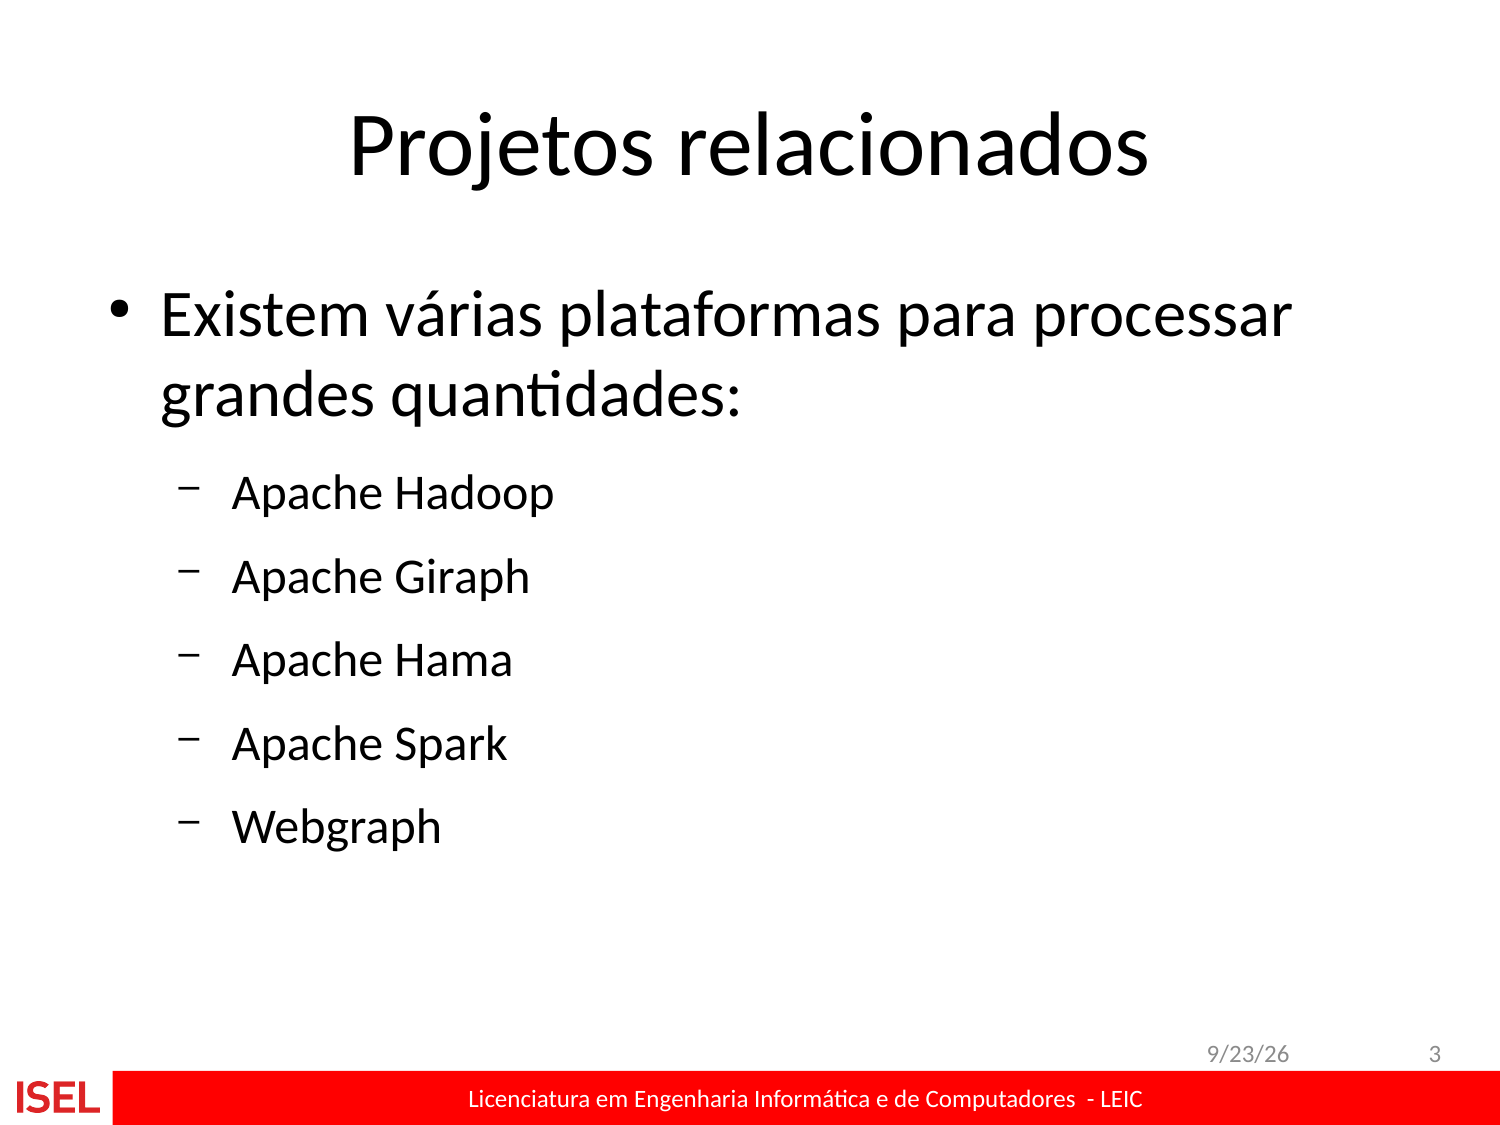

# Projetos relacionados
Existem várias plataformas para processar grandes quantidades:
Apache Hadoop
Apache Giraph
Apache Hama
Apache Spark
Webgraph
Licenciatura em Engenharia Informática e de Computadores - LEIC